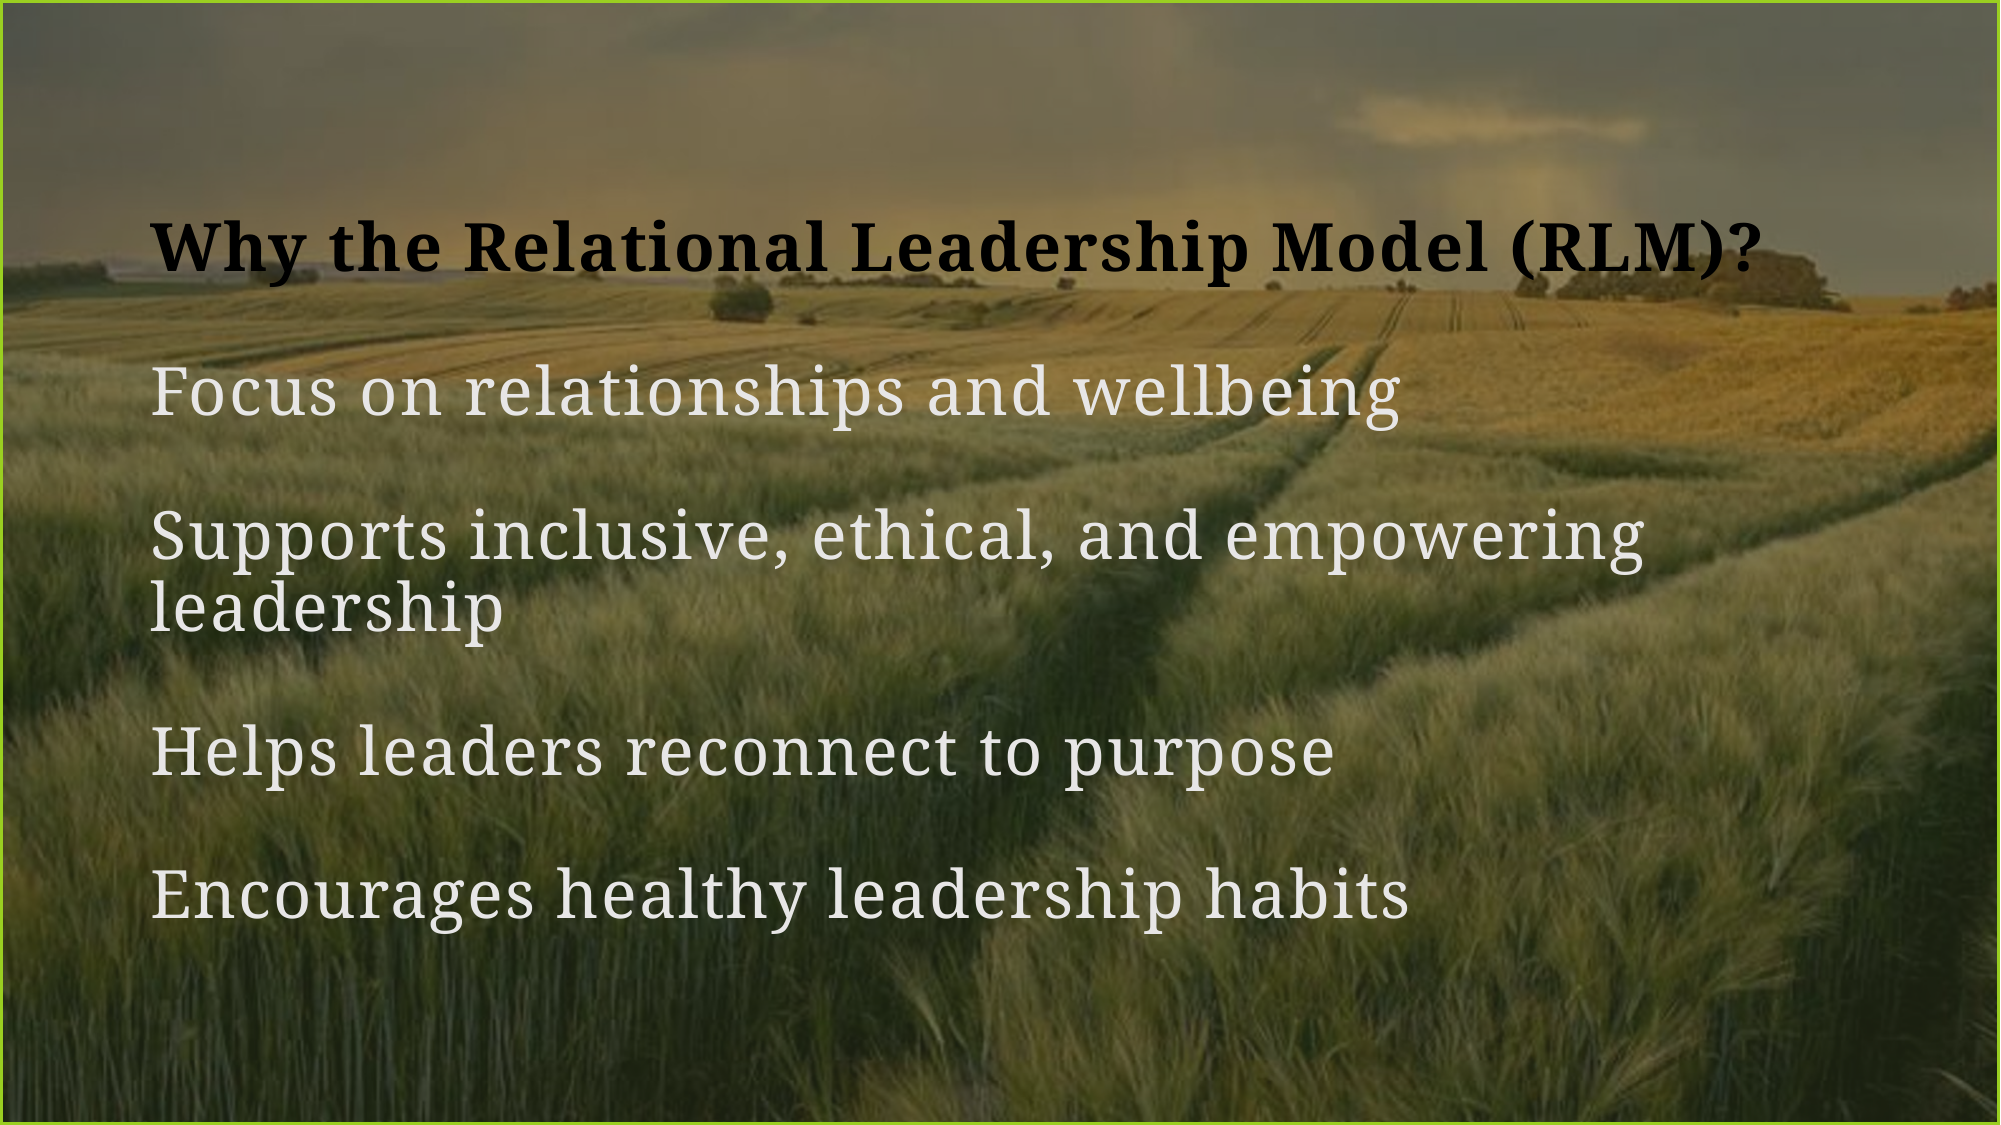

# Why the Relational Leadership Model (RLM)? Focus on relationships and wellbeing Supports inclusive, ethical, and empowering leadership Helps leaders reconnect to purpose Encourages healthy leadership habits